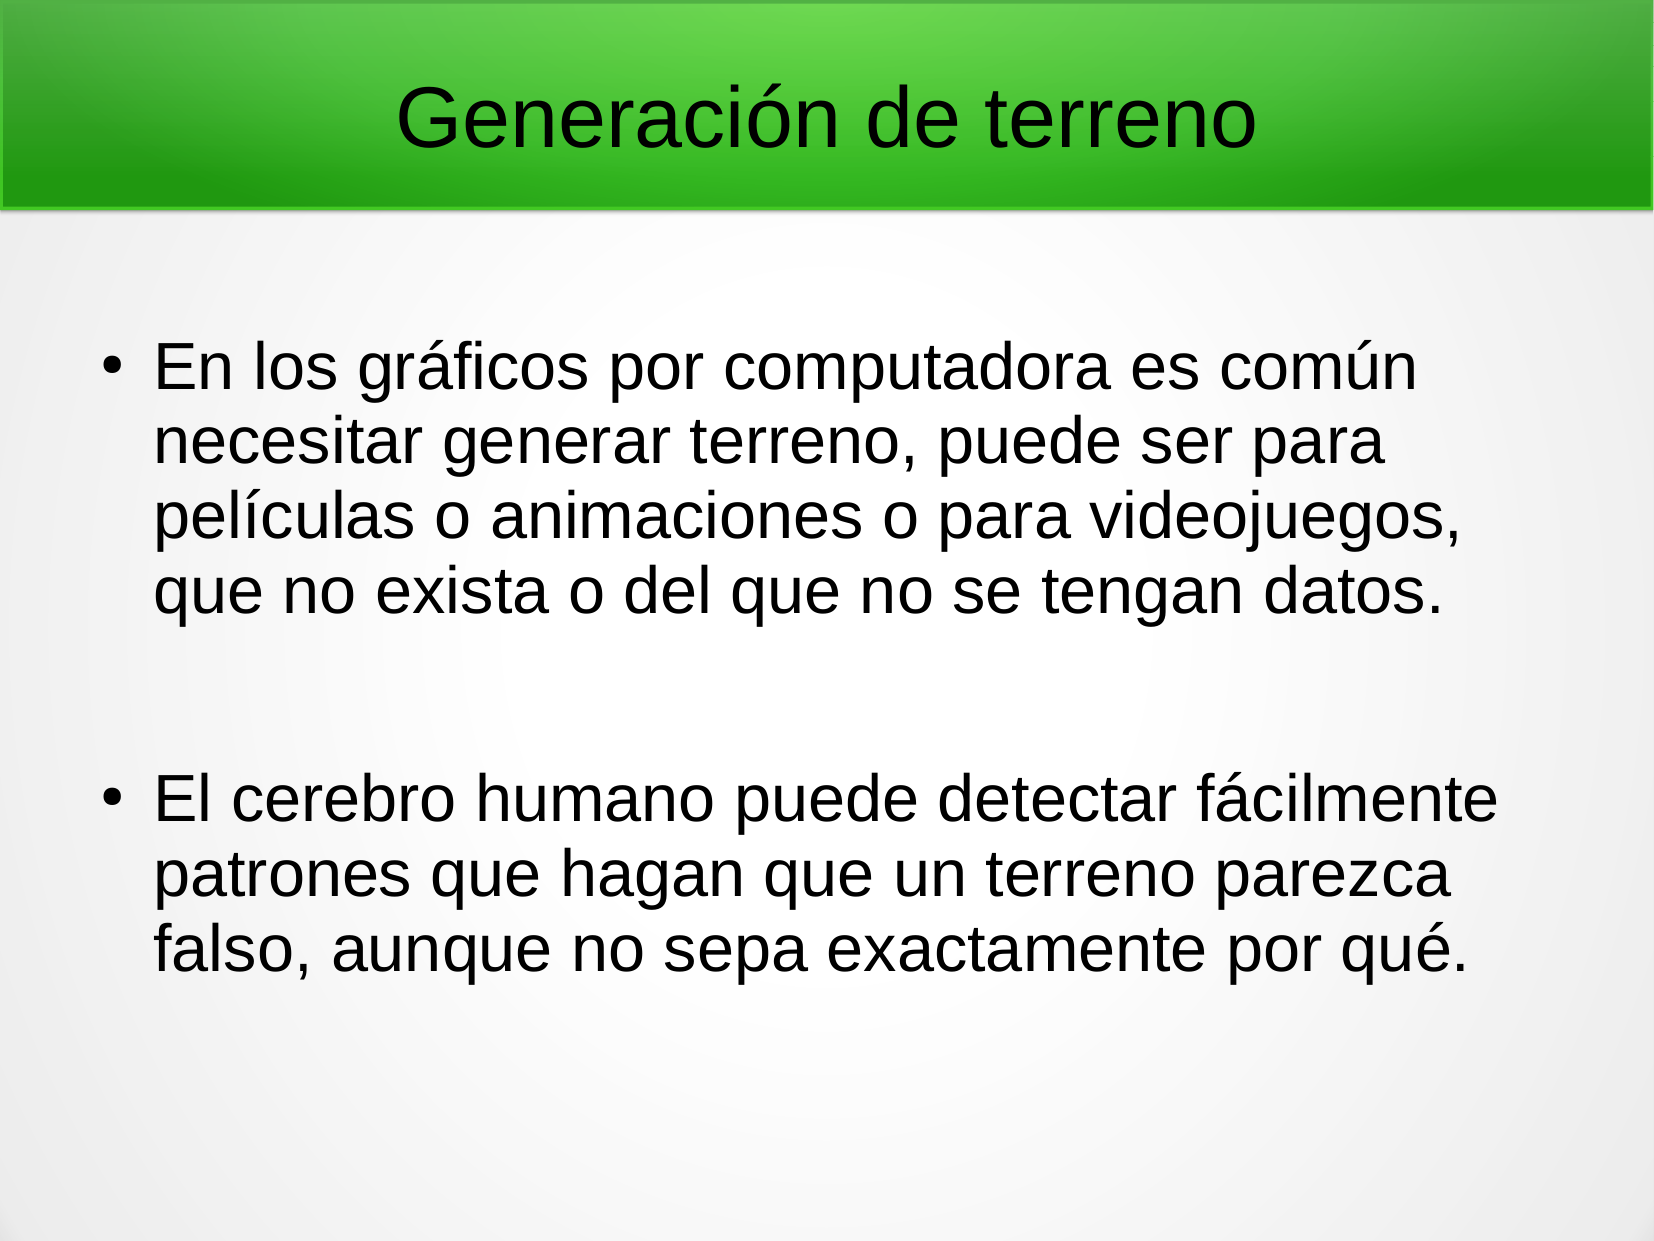

# Generación de terreno
En los gráficos por computadora es común necesitar generar terreno, puede ser para películas o animaciones o para videojuegos, que no exista o del que no se tengan datos.
El cerebro humano puede detectar fácilmente patrones que hagan que un terreno parezca falso, aunque no sepa exactamente por qué.